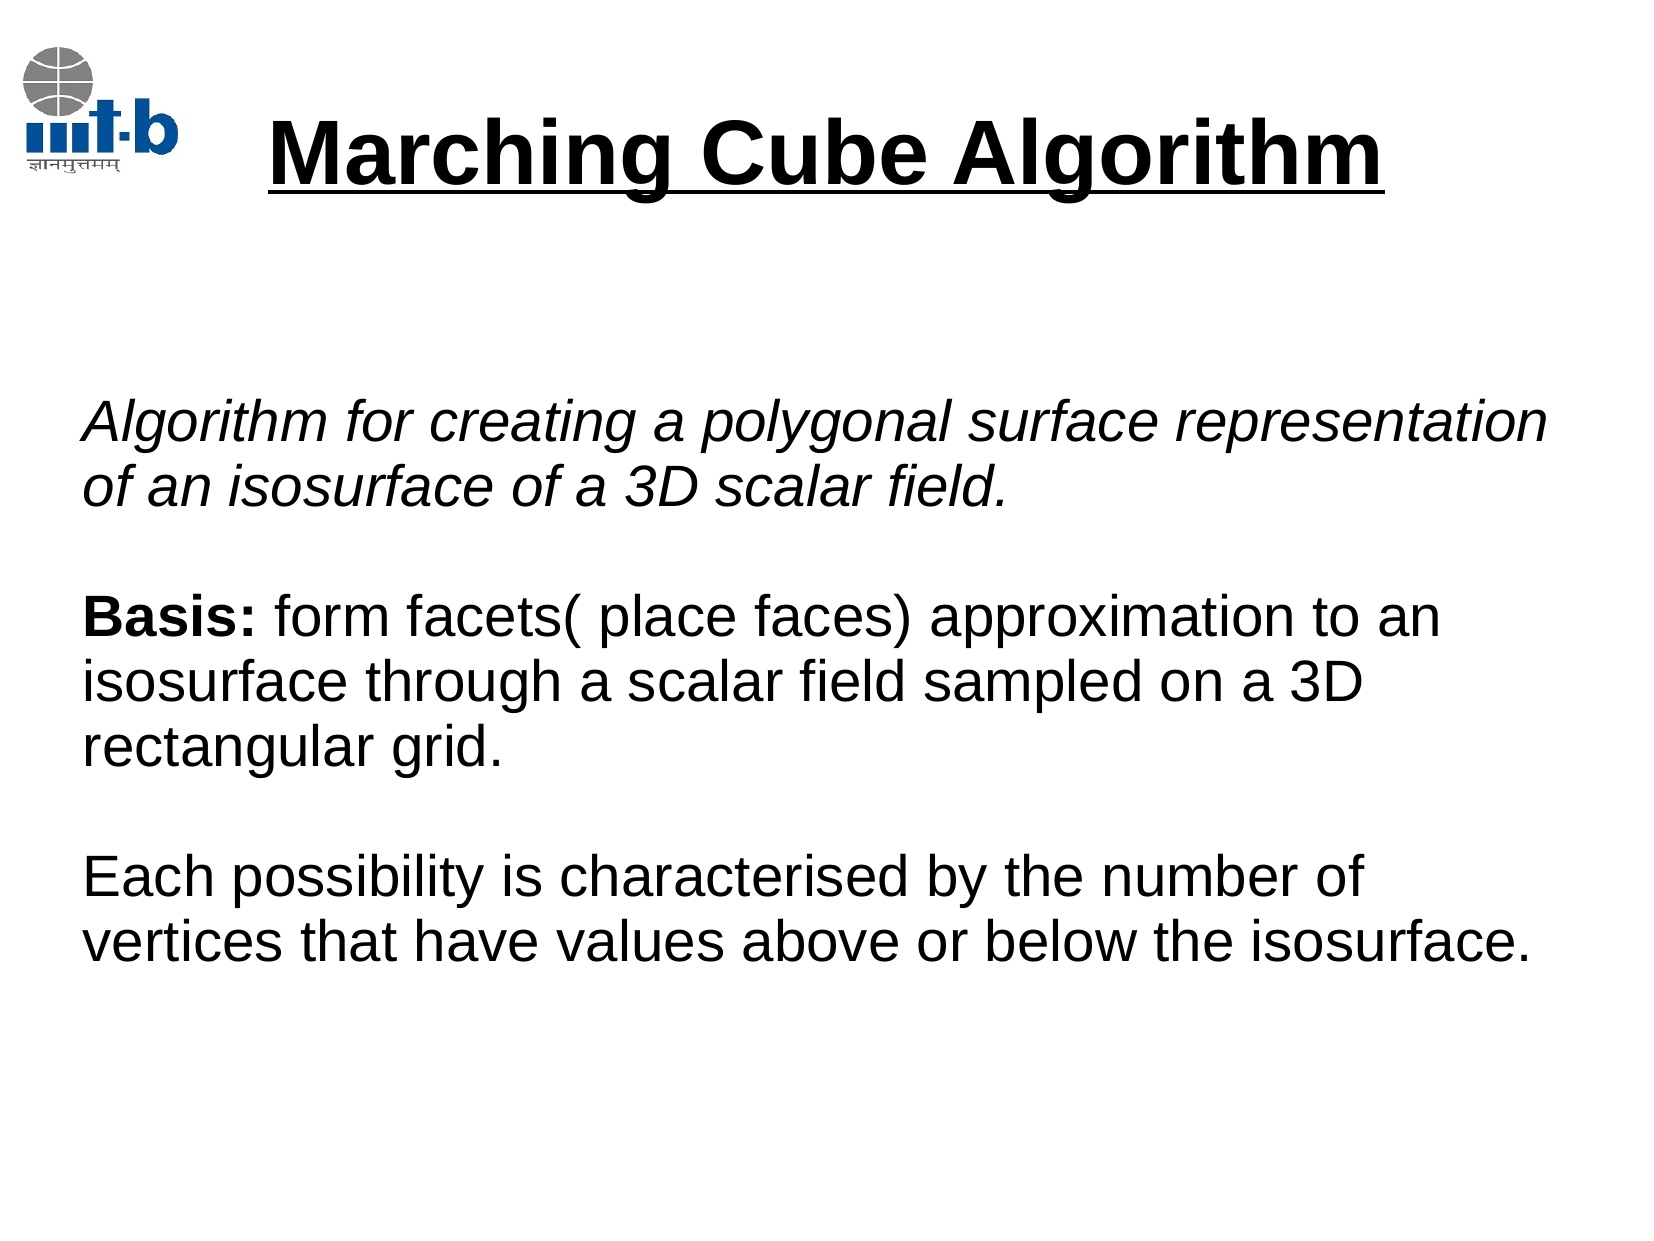

# Marching Cube Algorithm
Algorithm for creating a polygonal surface representation of an isosurface of a 3D scalar field.
Basis: form facets( place faces) approximation to an isosurface through a scalar field sampled on a 3D rectangular grid.
Each possibility is characterised by the number of vertices that have values above or below the isosurface.